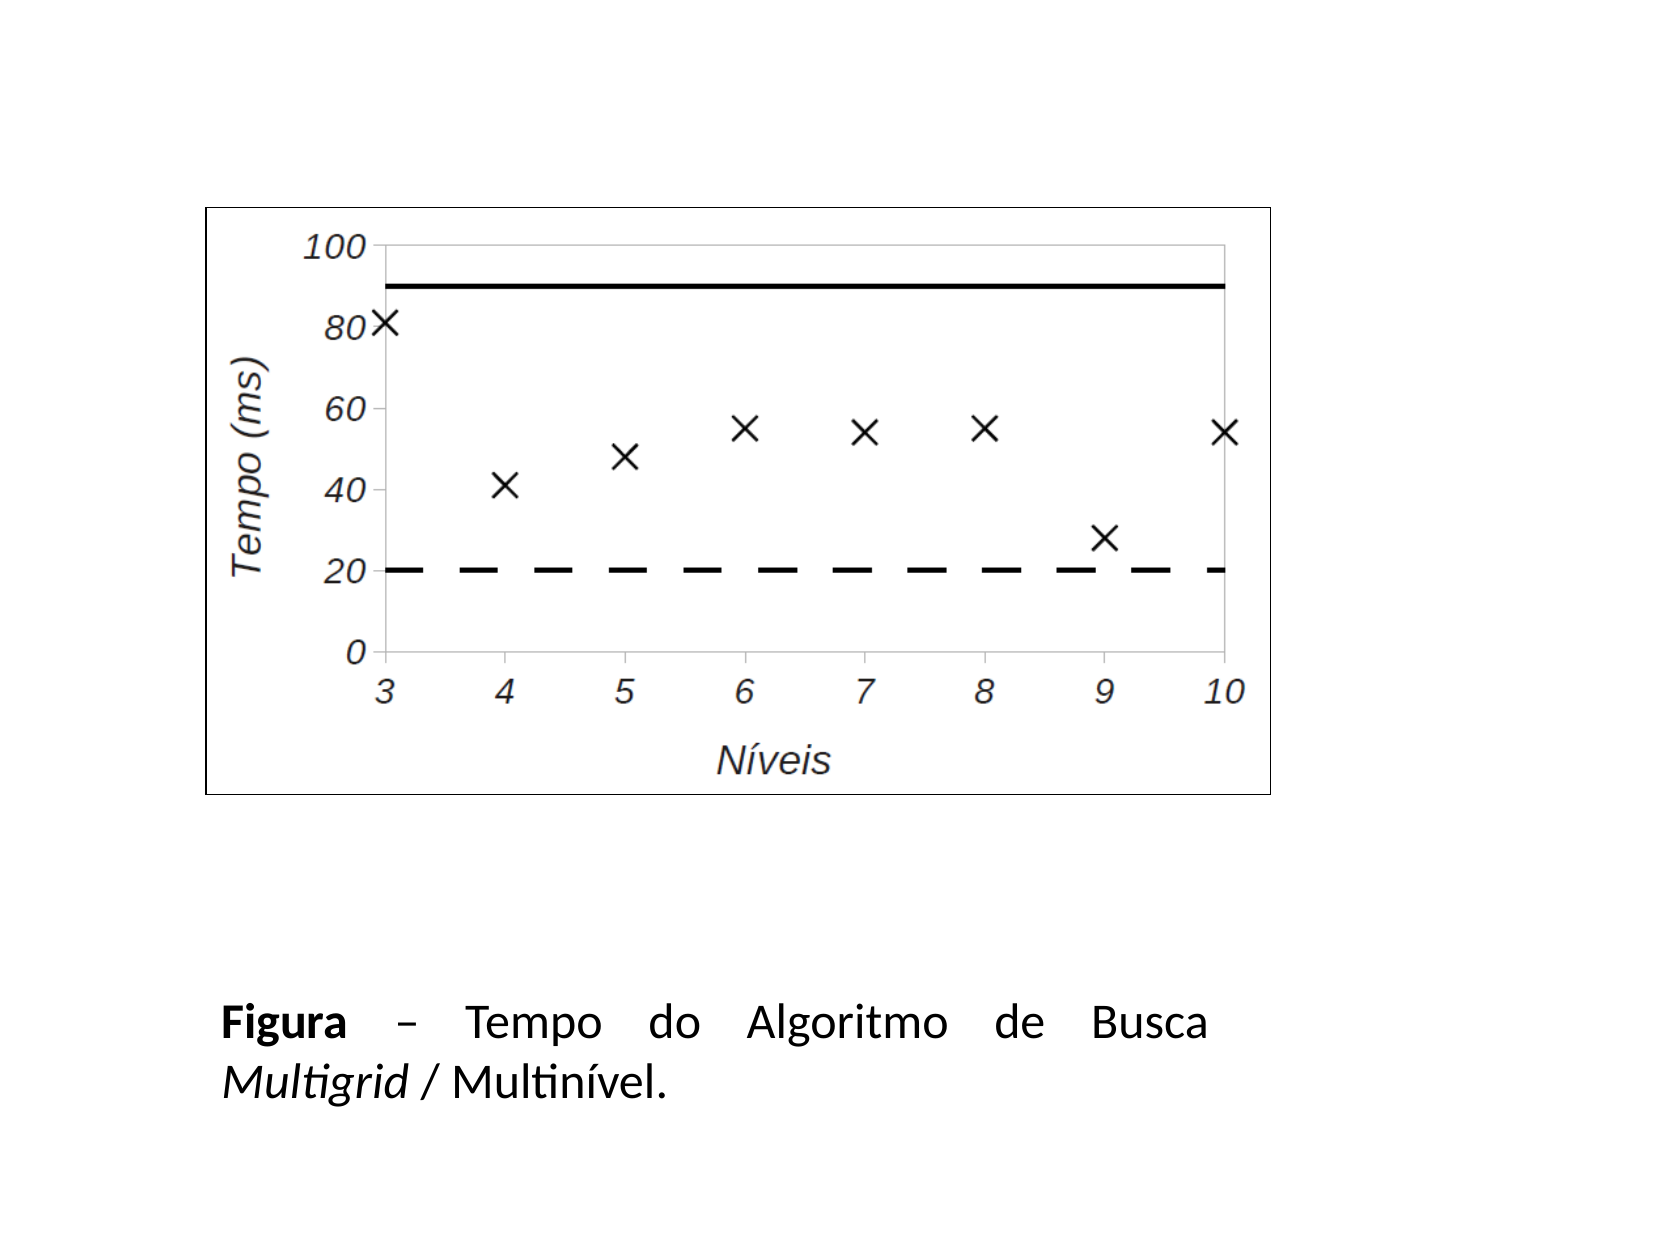

Figura – Tempo do Algoritmo de Busca
Multigrid / Multinível.